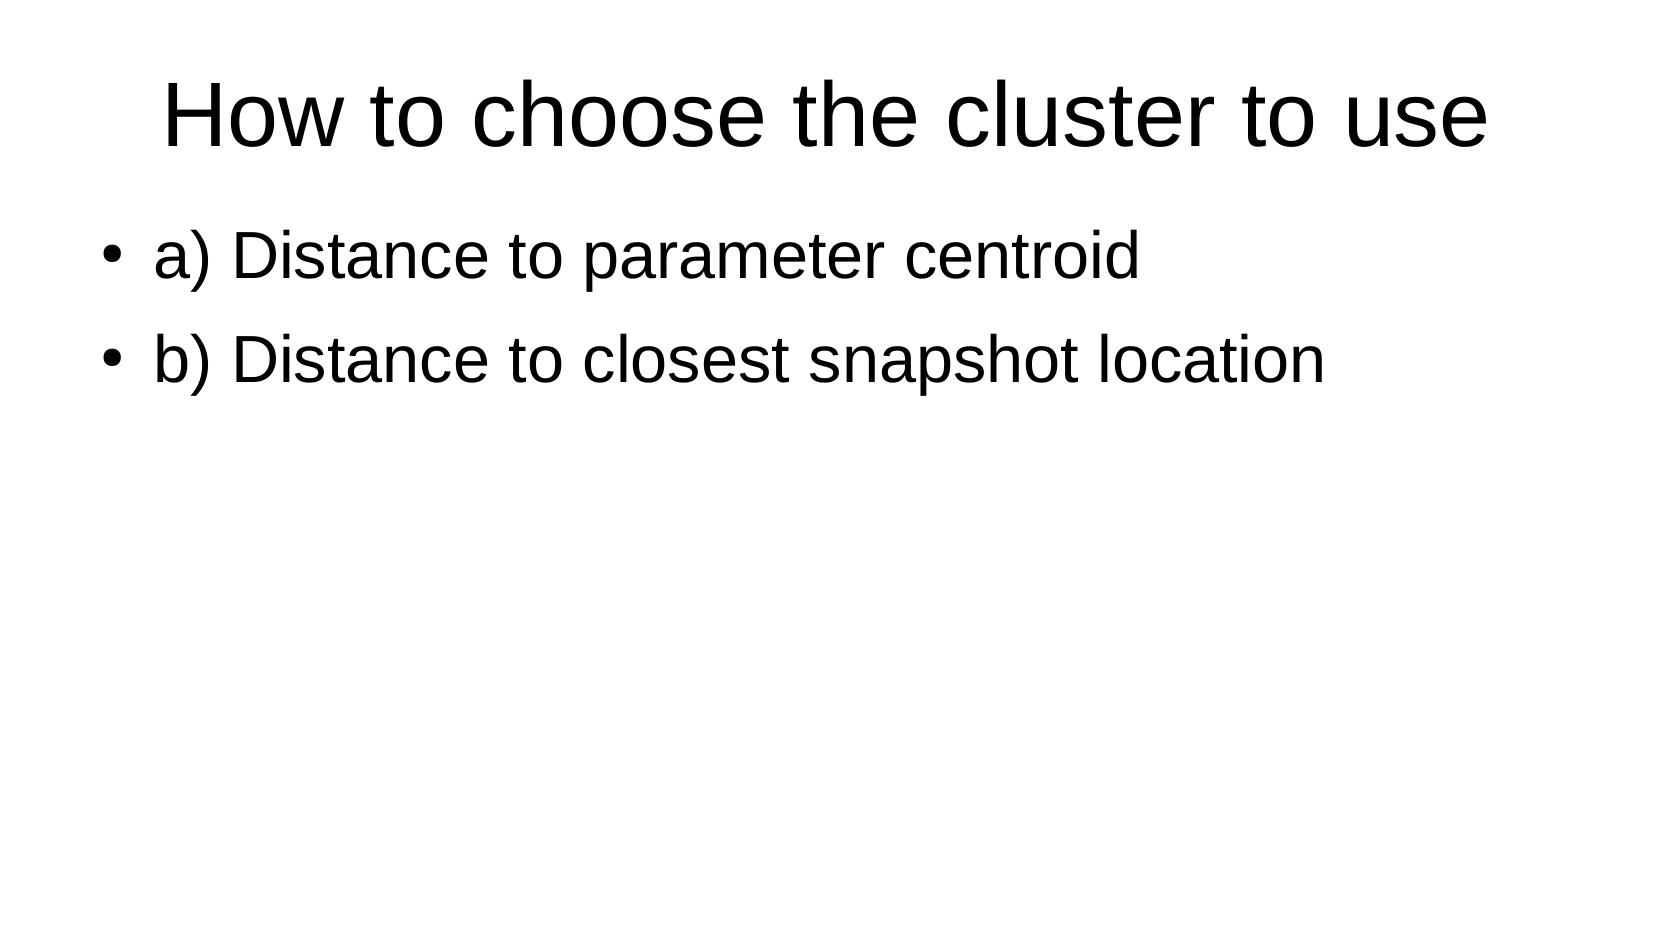

# How to choose the cluster to use
a) Distance to parameter centroid
b) Distance to closest snapshot location